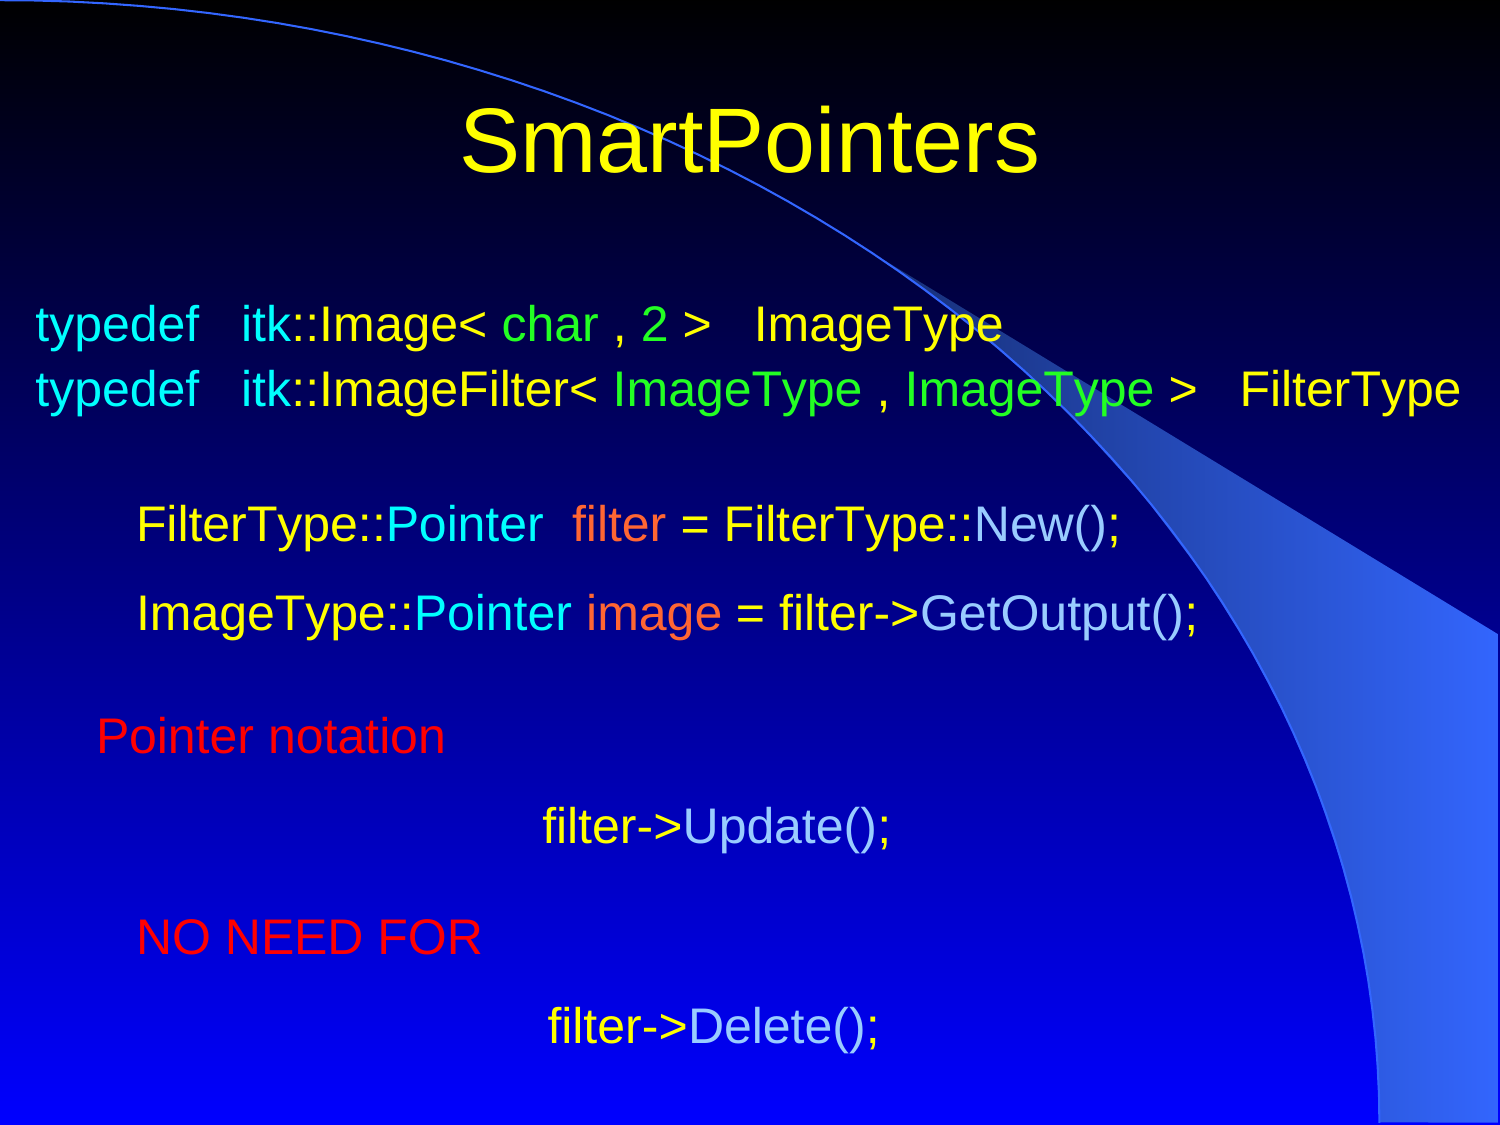

# SmartPointers
typedef itk::Image< char , 2 > ImageType
typedef itk::ImageFilter< ImageType , ImageType > FilterType
FilterType::Pointer filter = FilterType::New();
ImageType::Pointer image = filter->GetOutput();
Pointer notation
filter->Update();
NO NEED FOR
filter->Delete();